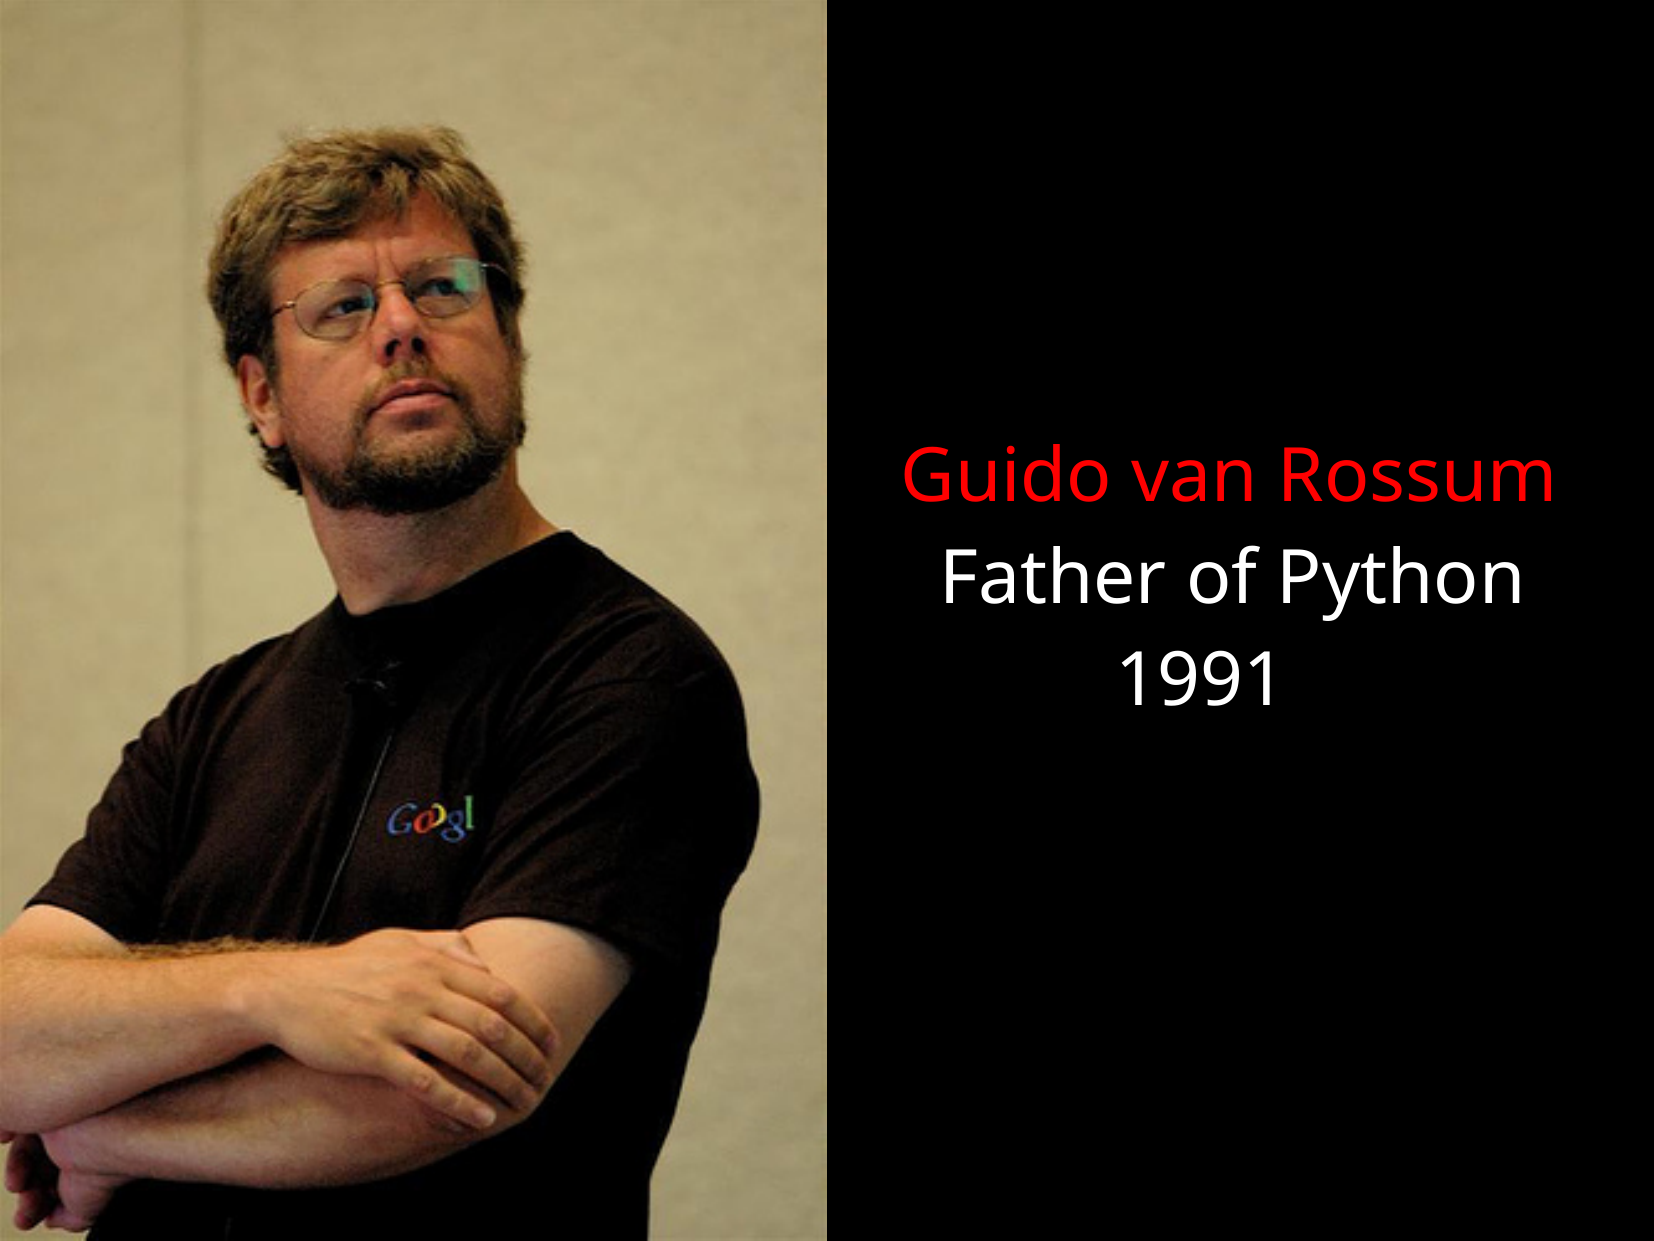

Guido van Rossum
 Father of Python
 1991